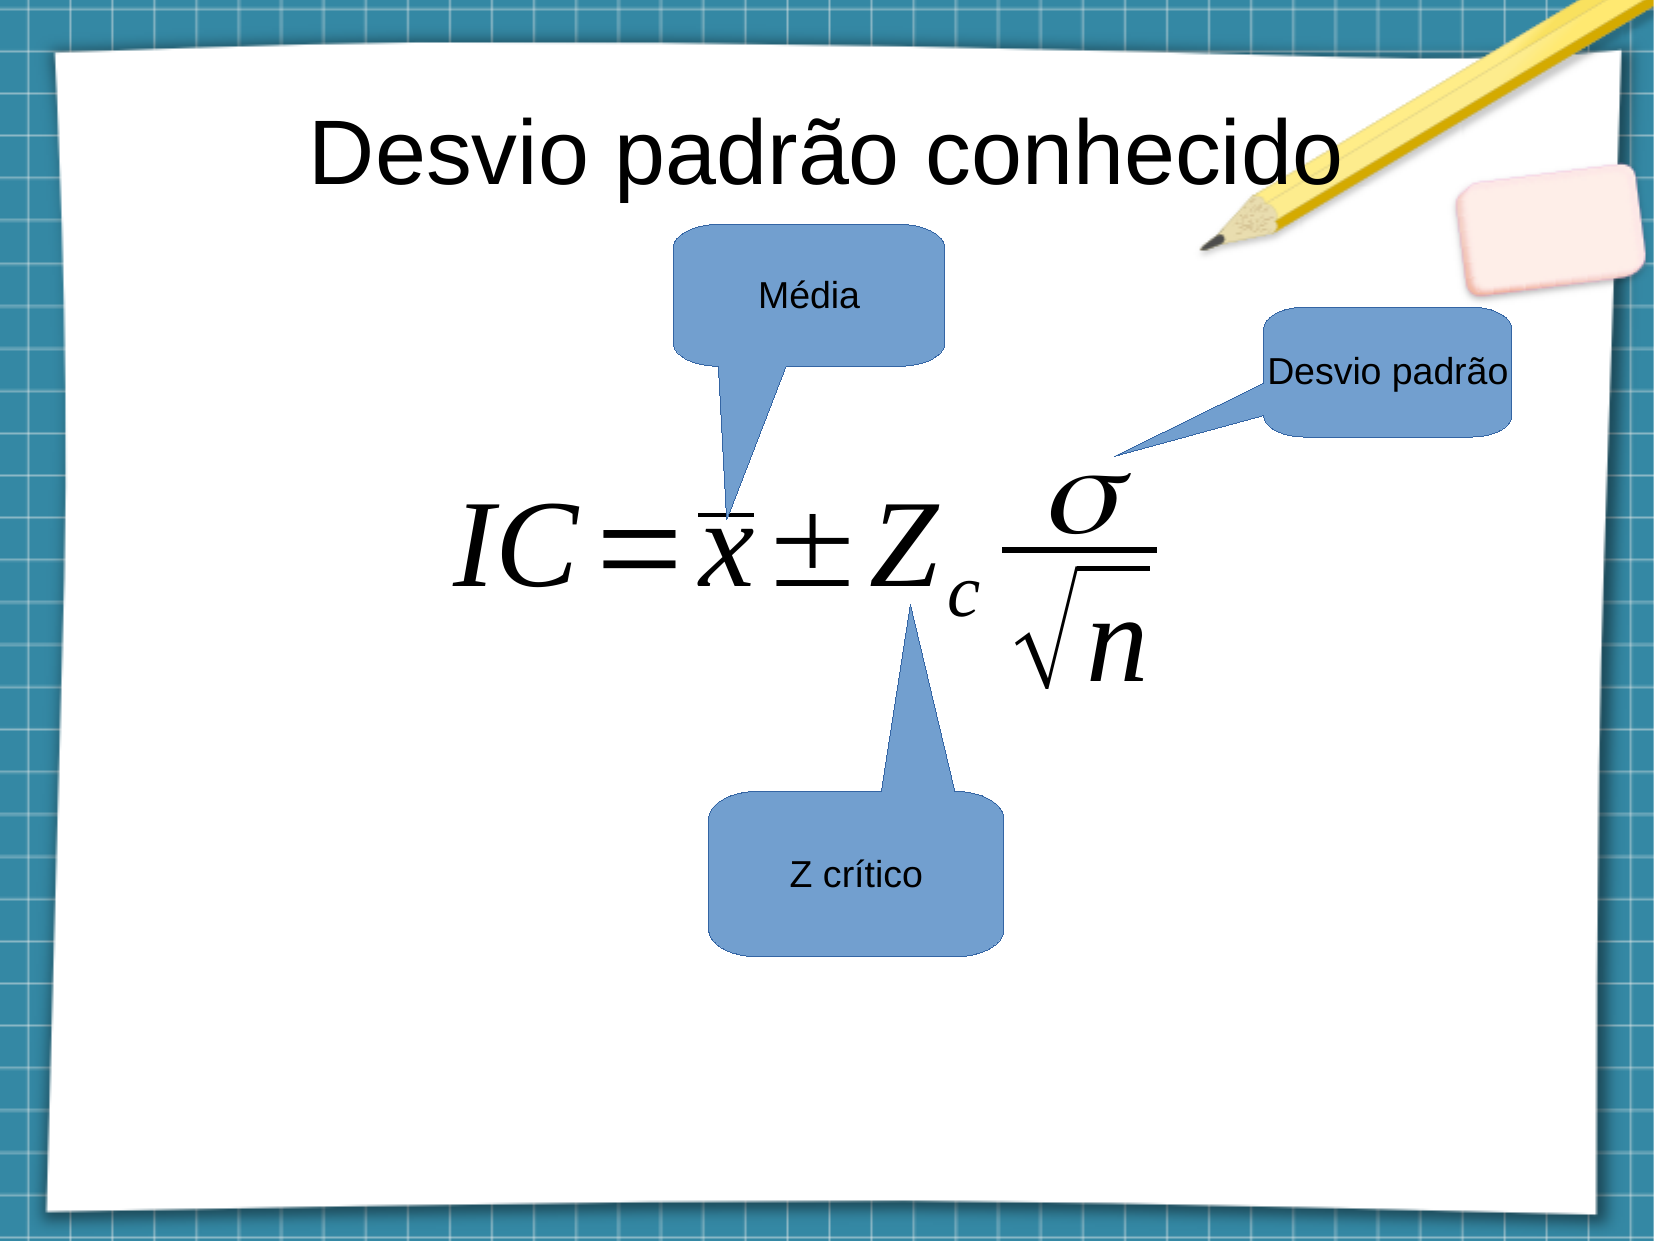

# Desvio padrão conhecido
Média
Desvio padrão
Z crítico